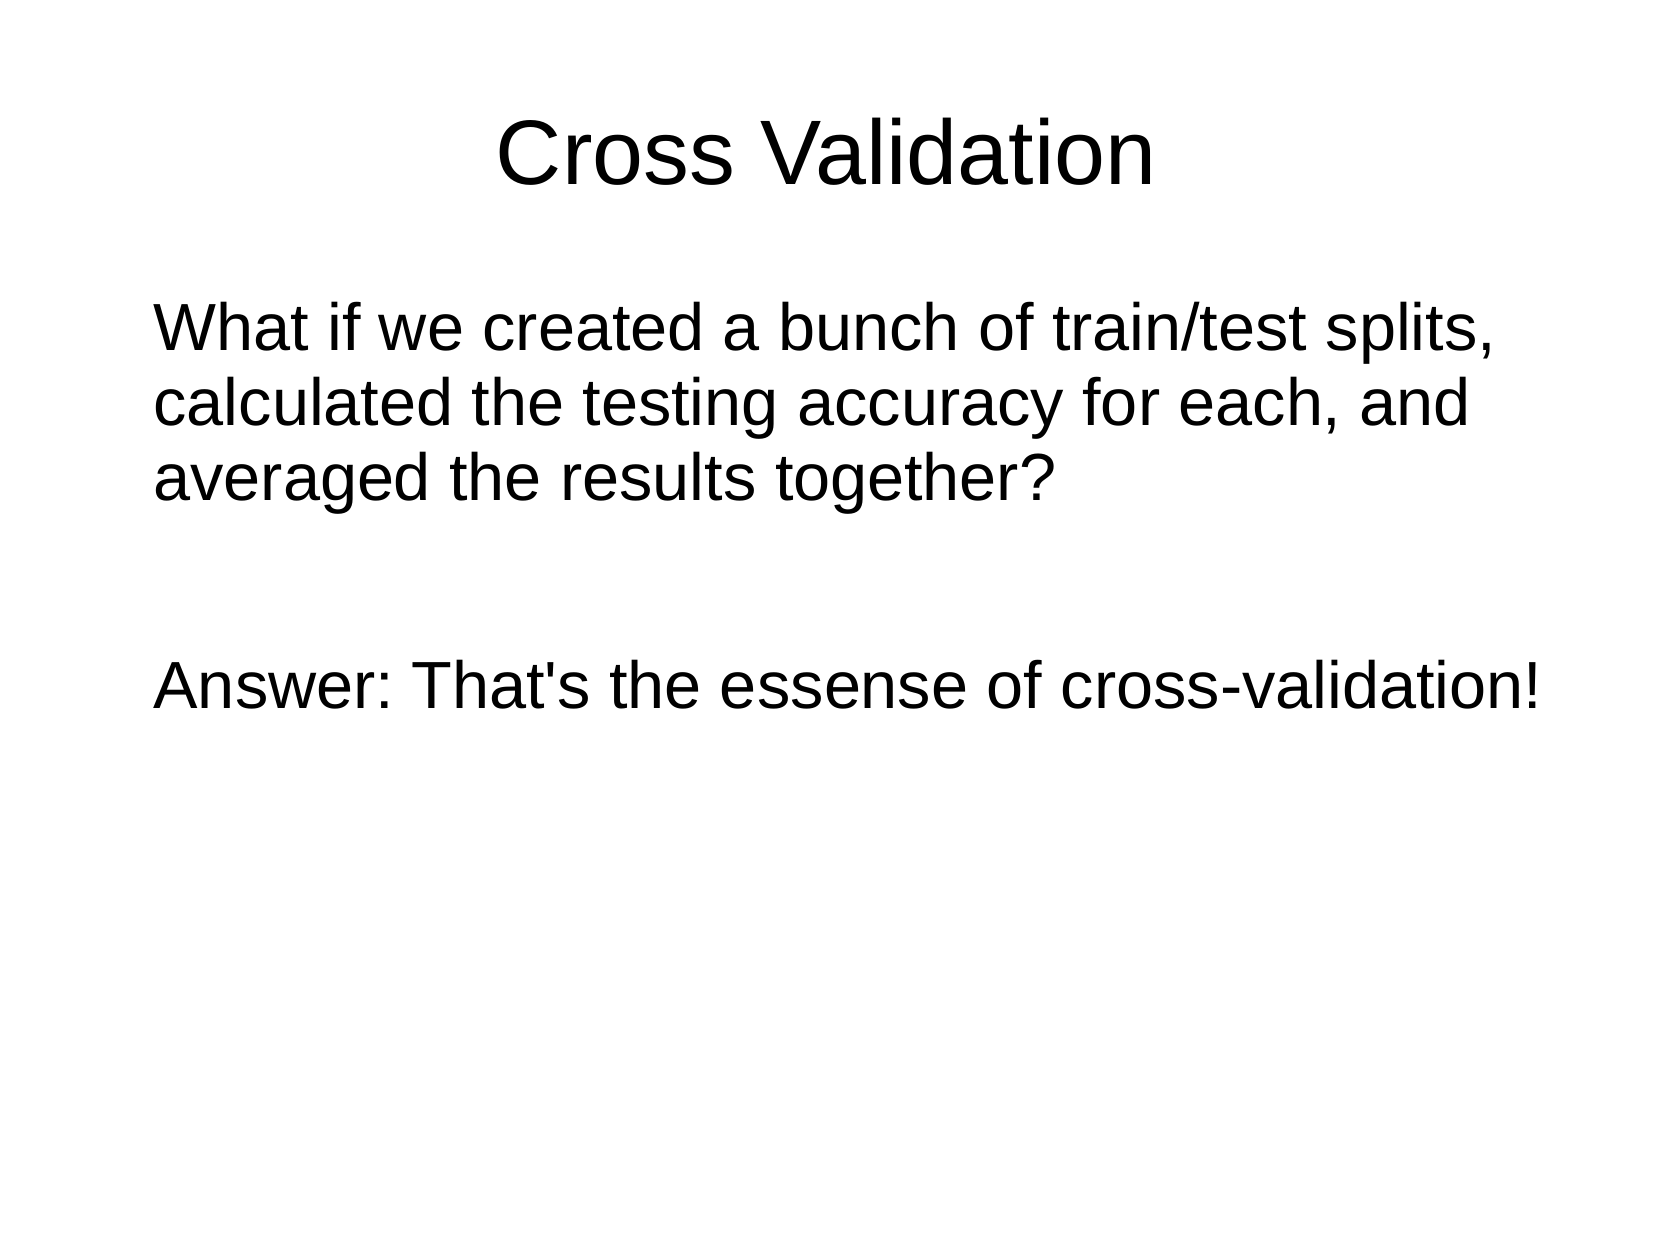

# Cross Validation
What if we created a bunch of train/test splits, calculated the testing accuracy for each, and averaged the results together?
Answer: That's the essense of cross-validation!